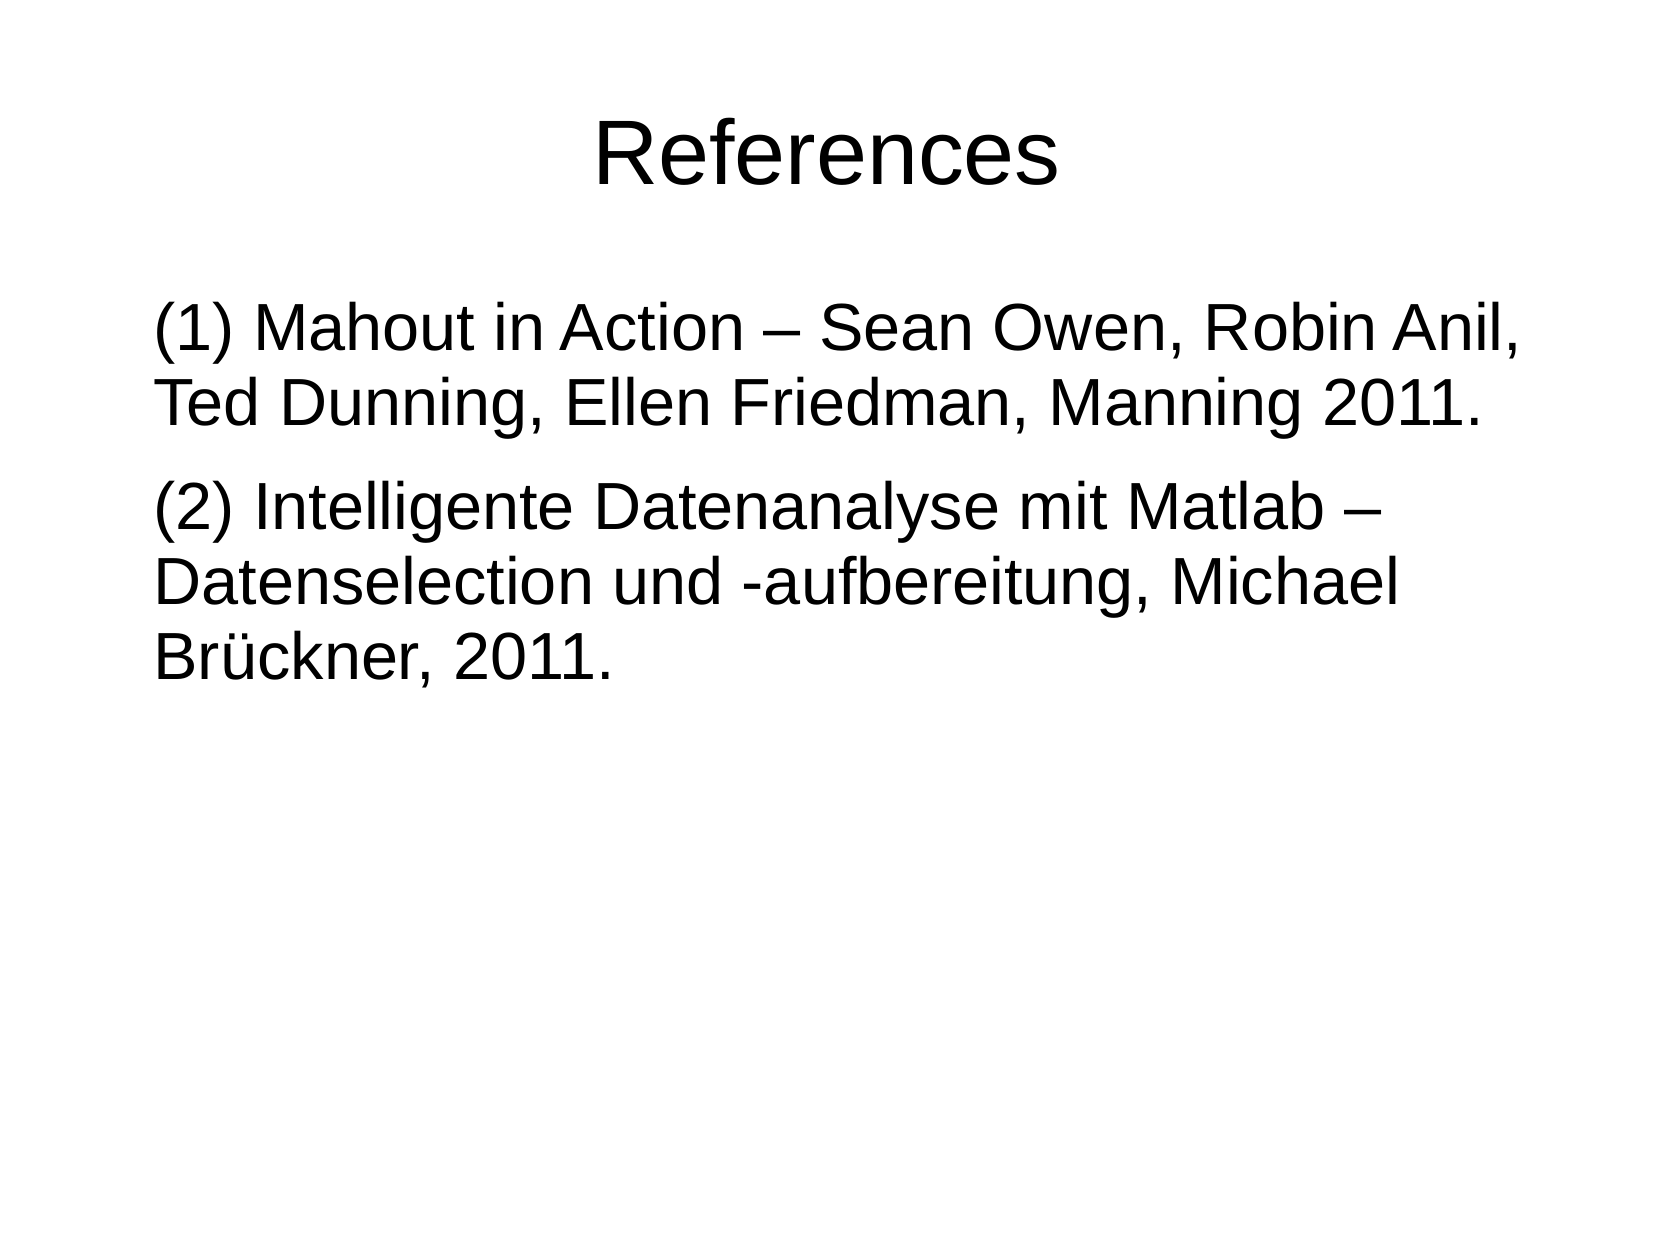

# References
(1) Mahout in Action – Sean Owen, Robin Anil, Ted Dunning, Ellen Friedman, Manning 2011.
(2) Intelligente Datenanalyse mit Matlab – Datenselection und -aufbereitung, Michael Brückner, 2011.